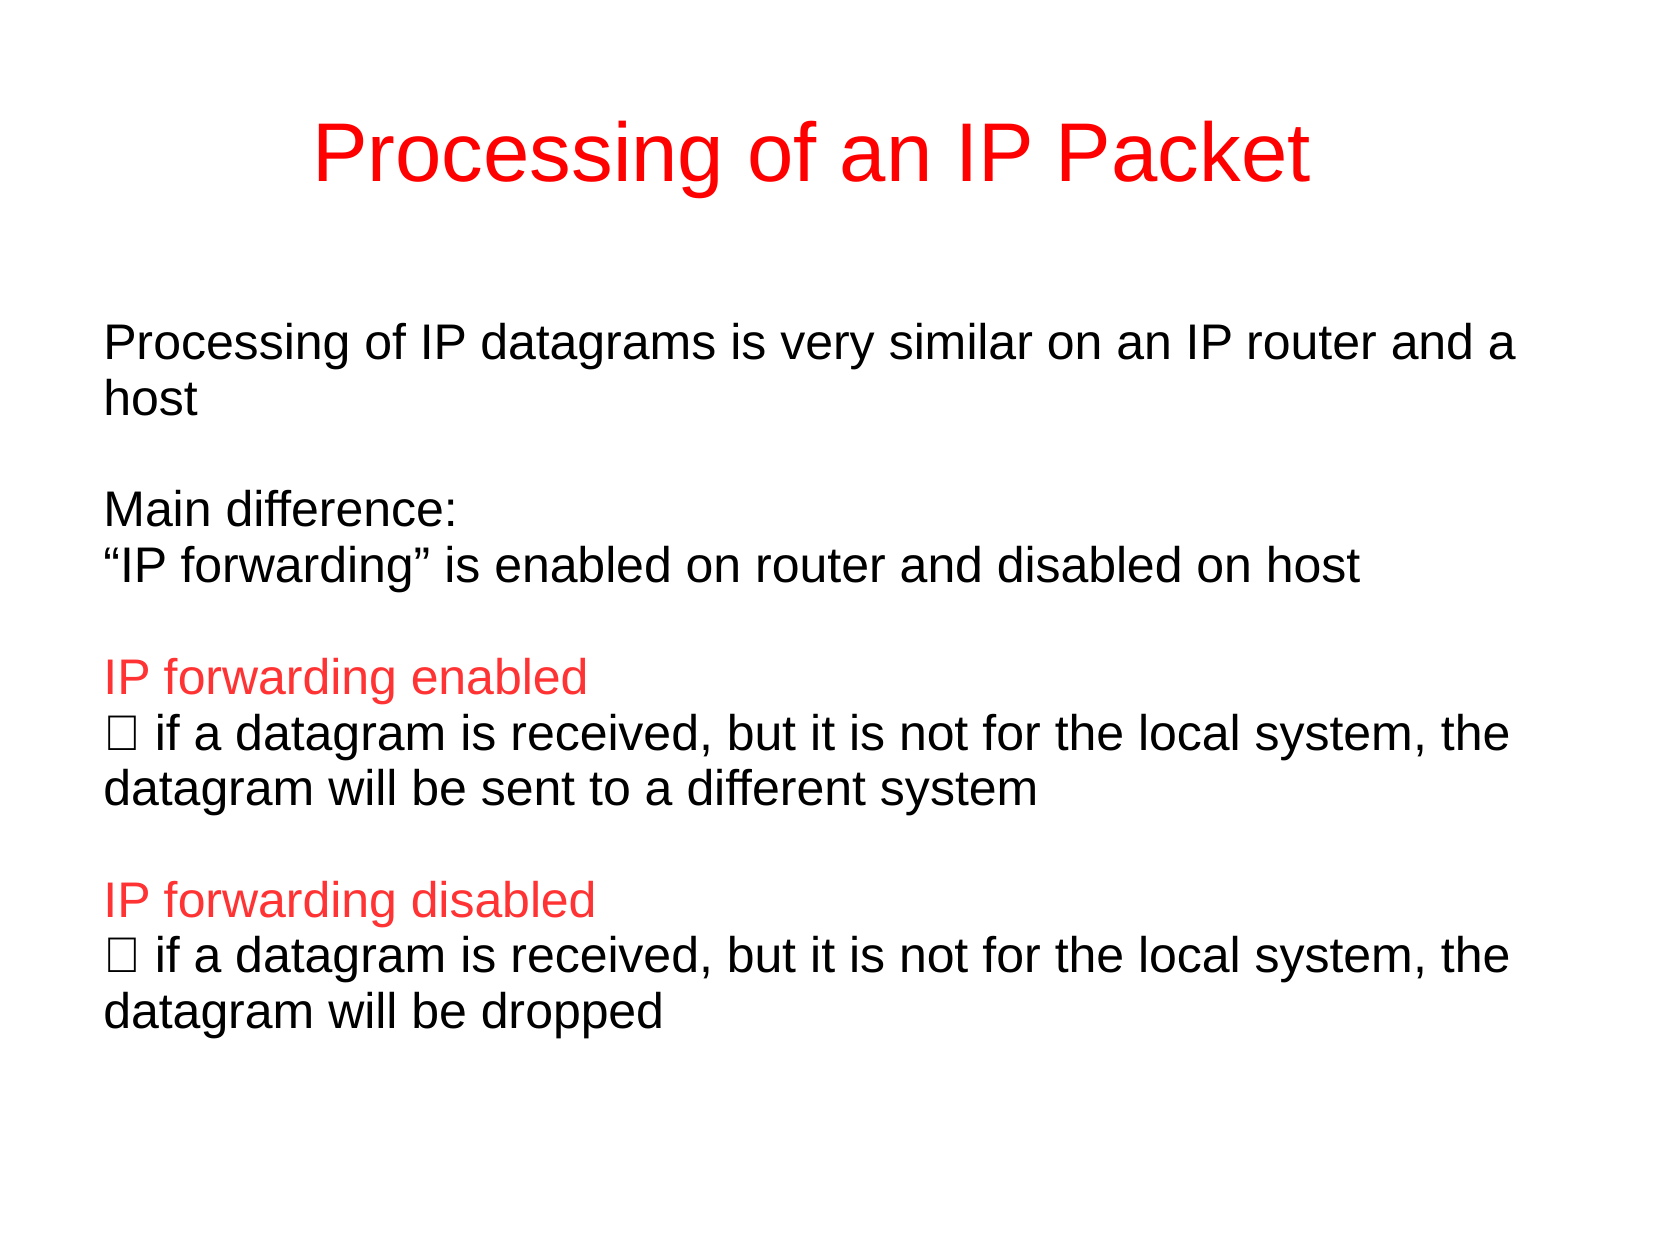

# Processing of an IP Packet
Processing of IP datagrams is very similar on an IP router and a host
Main difference:
“IP forwarding” is enabled on router and disabled on host
IP forwarding enabled
 if a datagram is received, but it is not for the local system, the datagram will be sent to a different system
IP forwarding disabled
 if a datagram is received, but it is not for the local system, the datagram will be dropped